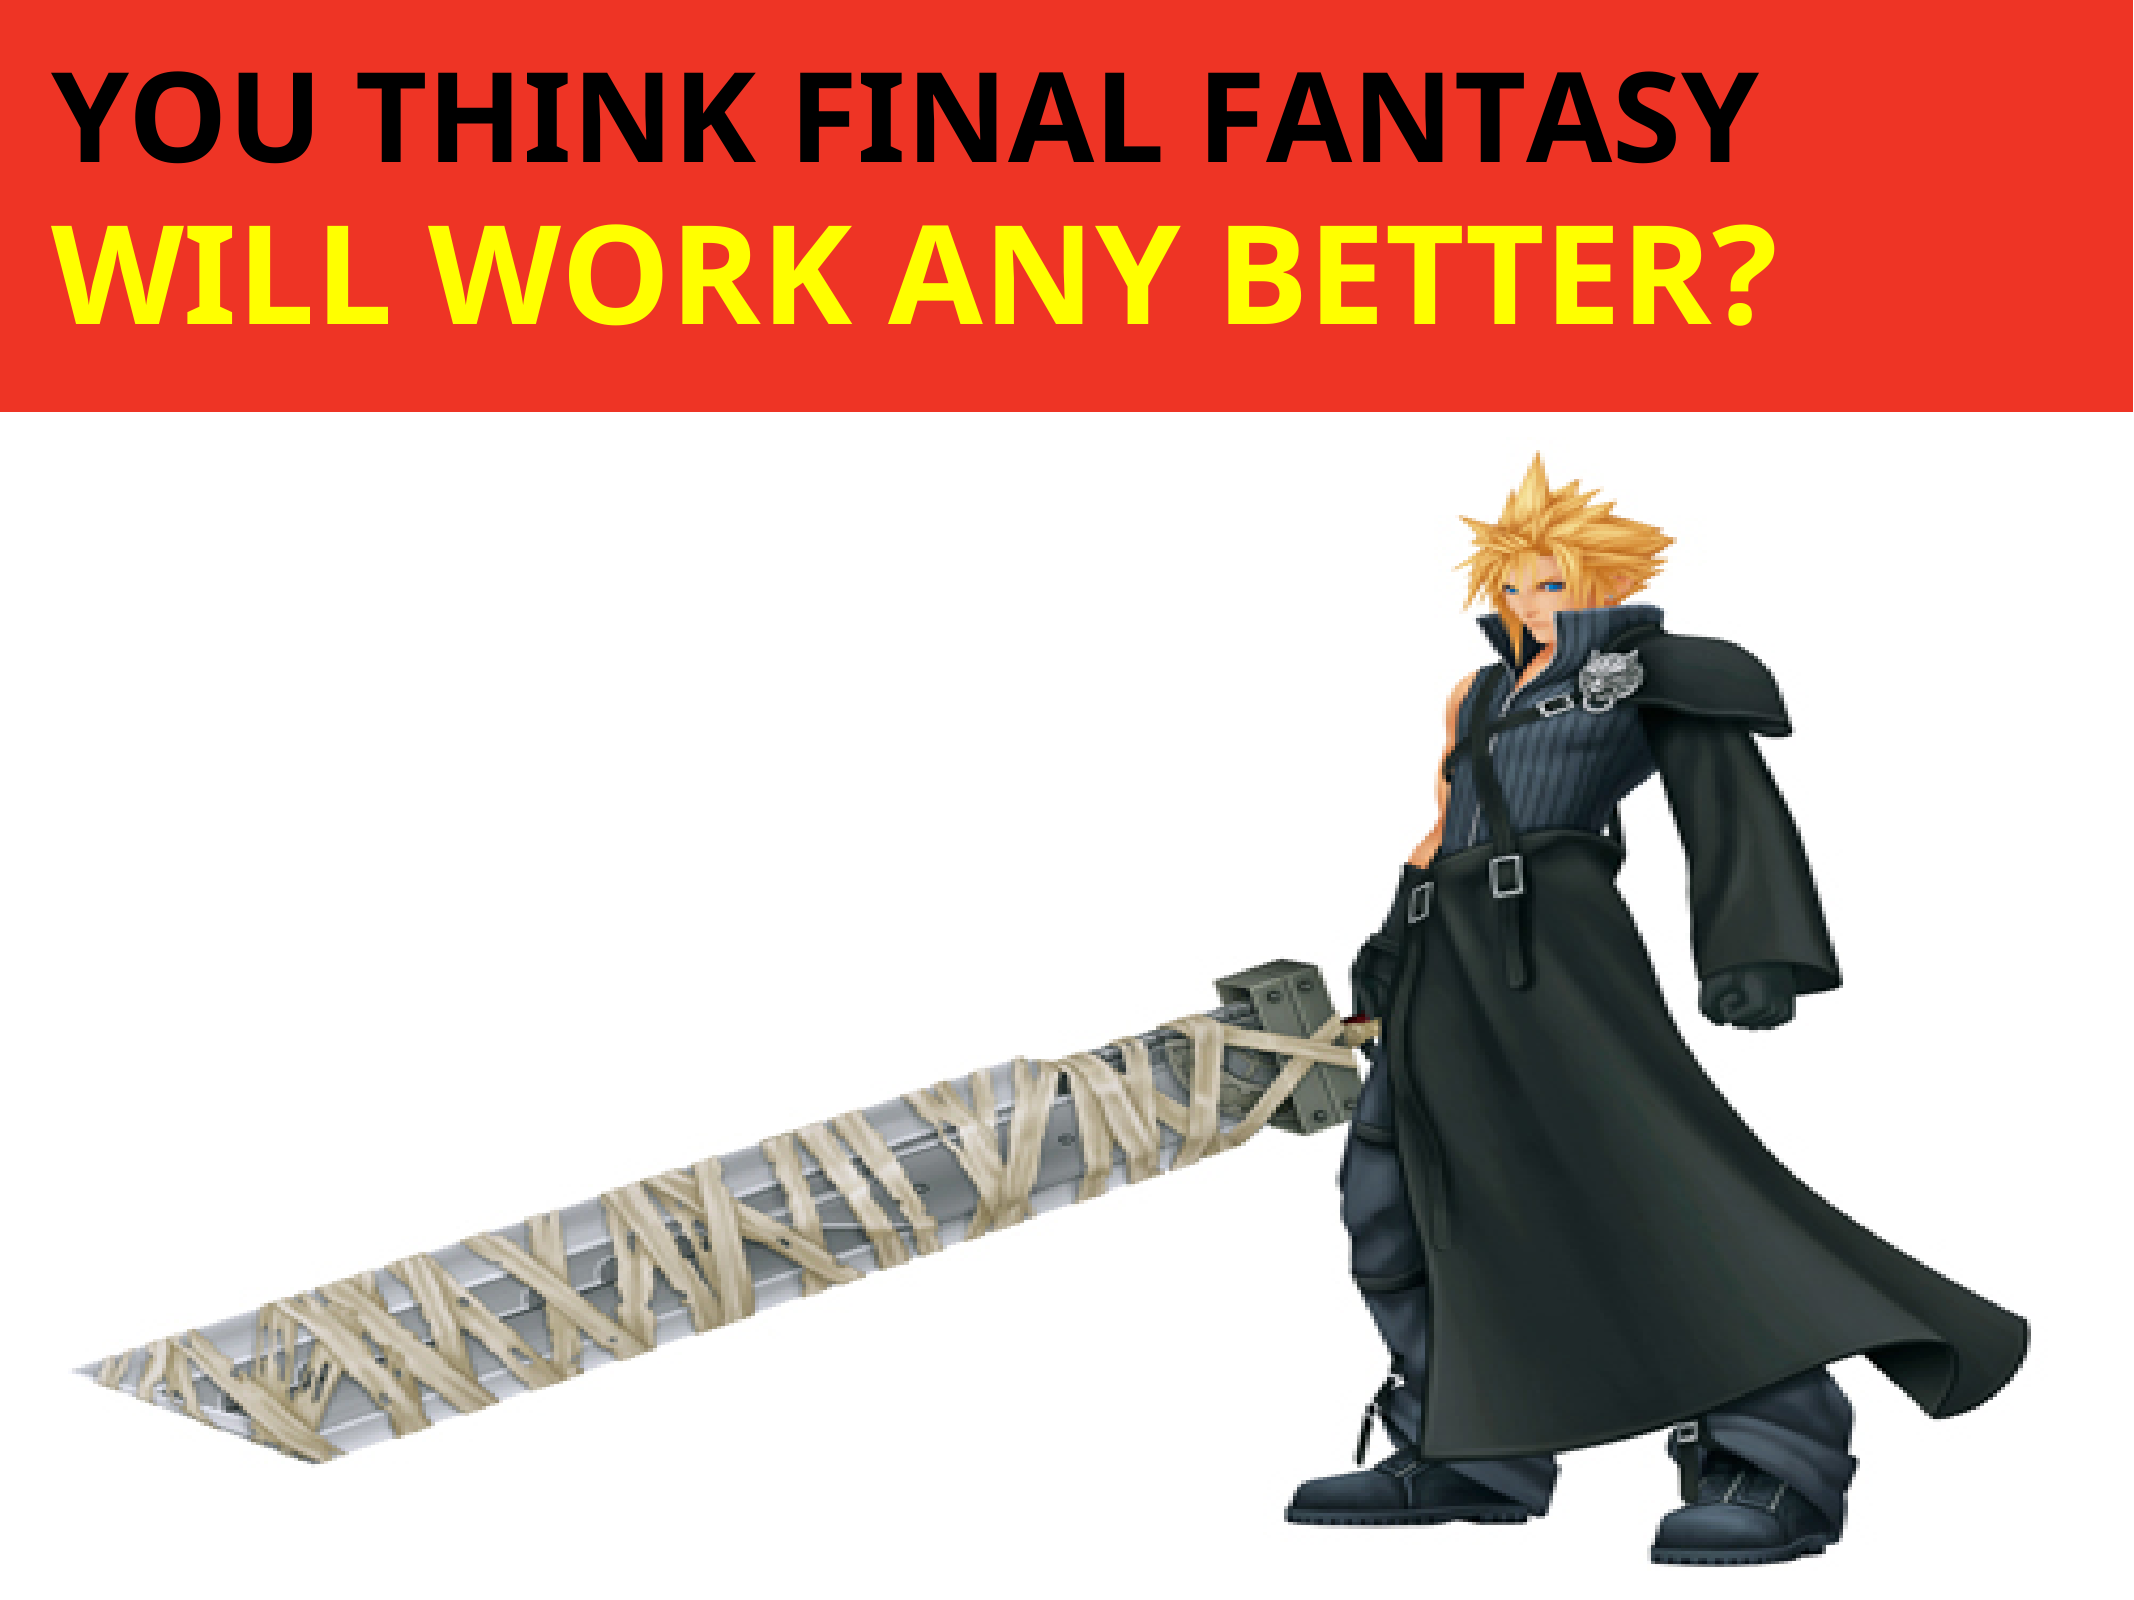

YOU THINK FINAL FANTASY
WILL WORK ANY BETTER?